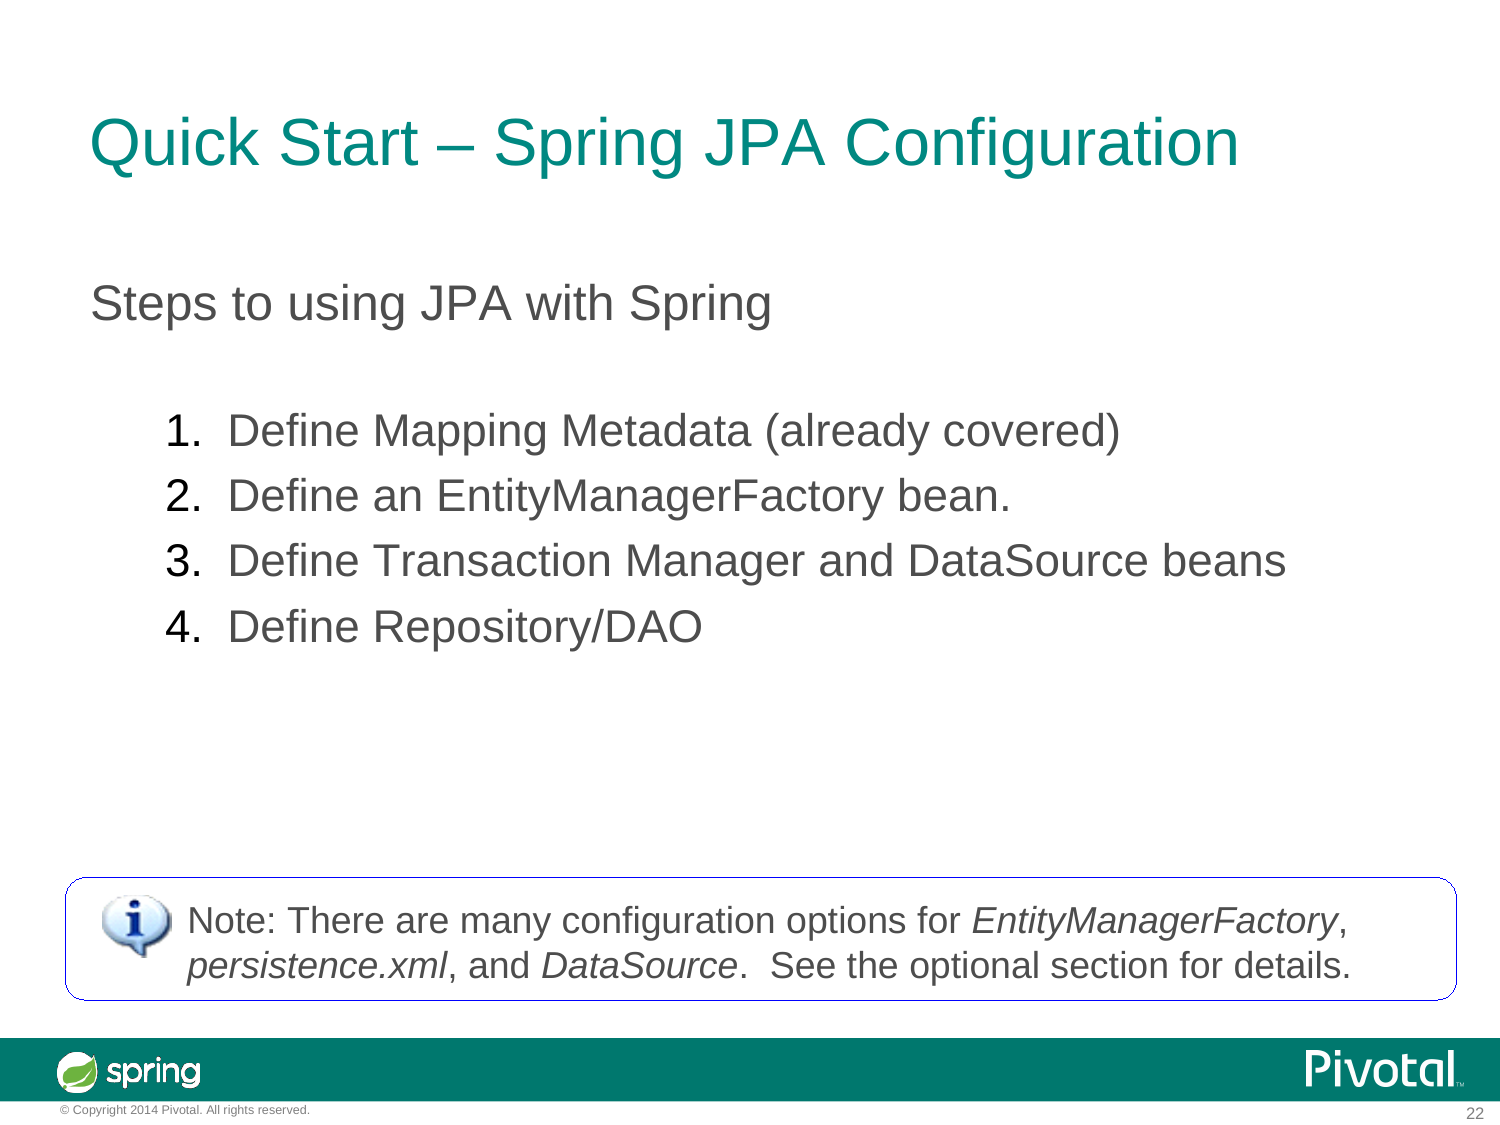

# Quick Start – Spring JPA Configuration
Steps to using JPA with Spring
Define Mapping Metadata (already covered)
Define an EntityManagerFactory bean.
Define Transaction Manager and DataSource beans
Define Repository/DAO
	Note: There are many configuration options for EntityManagerFactory, persistence.xml, and DataSource. See the optional section for details.